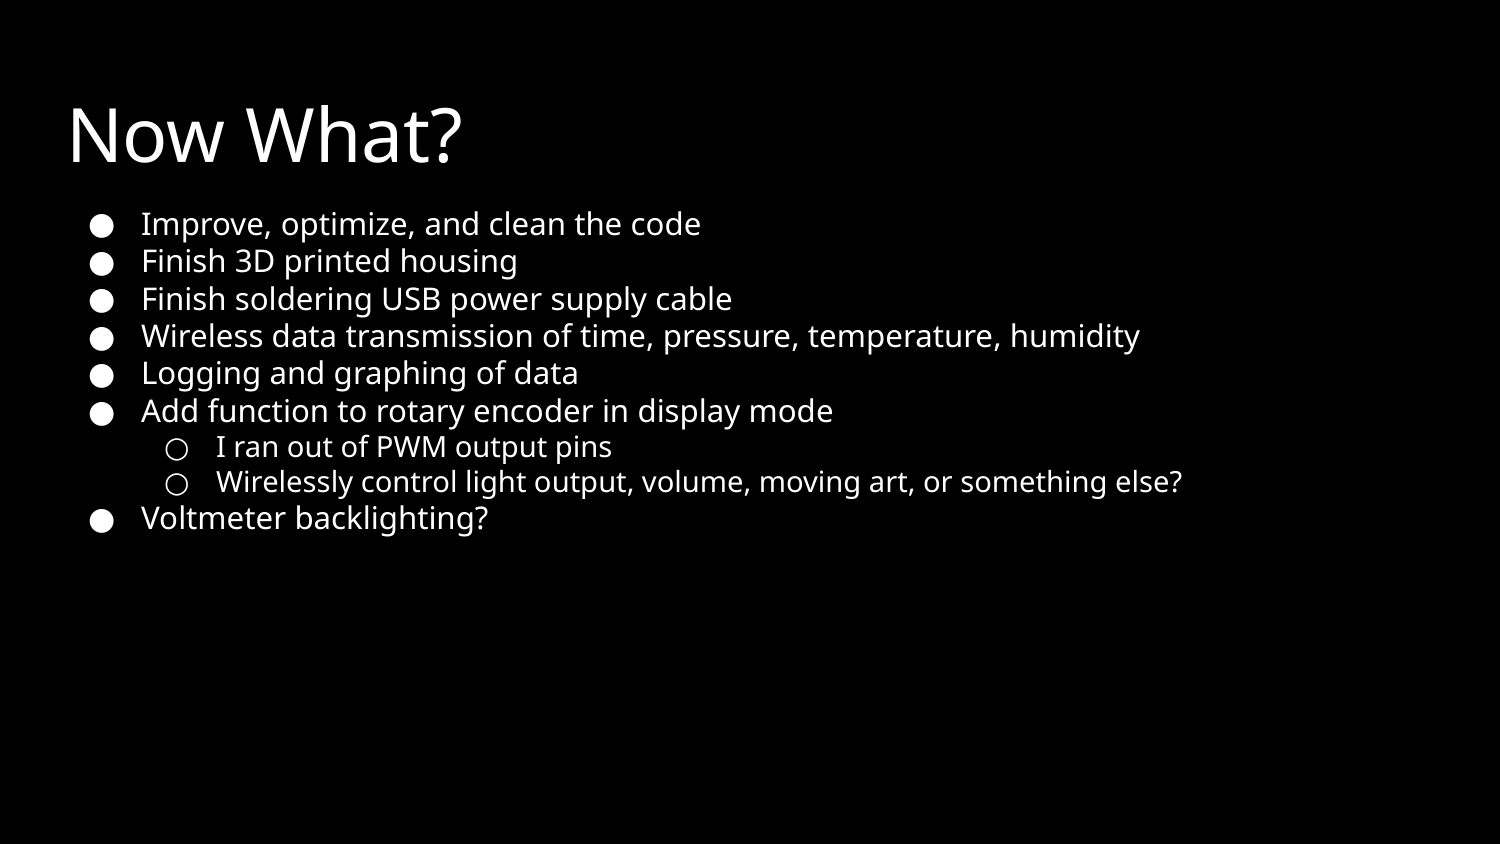

# Now What?
Improve, optimize, and clean the code
Finish 3D printed housing
Finish soldering USB power supply cable
Wireless data transmission of time, pressure, temperature, humidity
Logging and graphing of data
Add function to rotary encoder in display mode
I ran out of PWM output pins
Wirelessly control light output, volume, moving art, or something else?
Voltmeter backlighting?